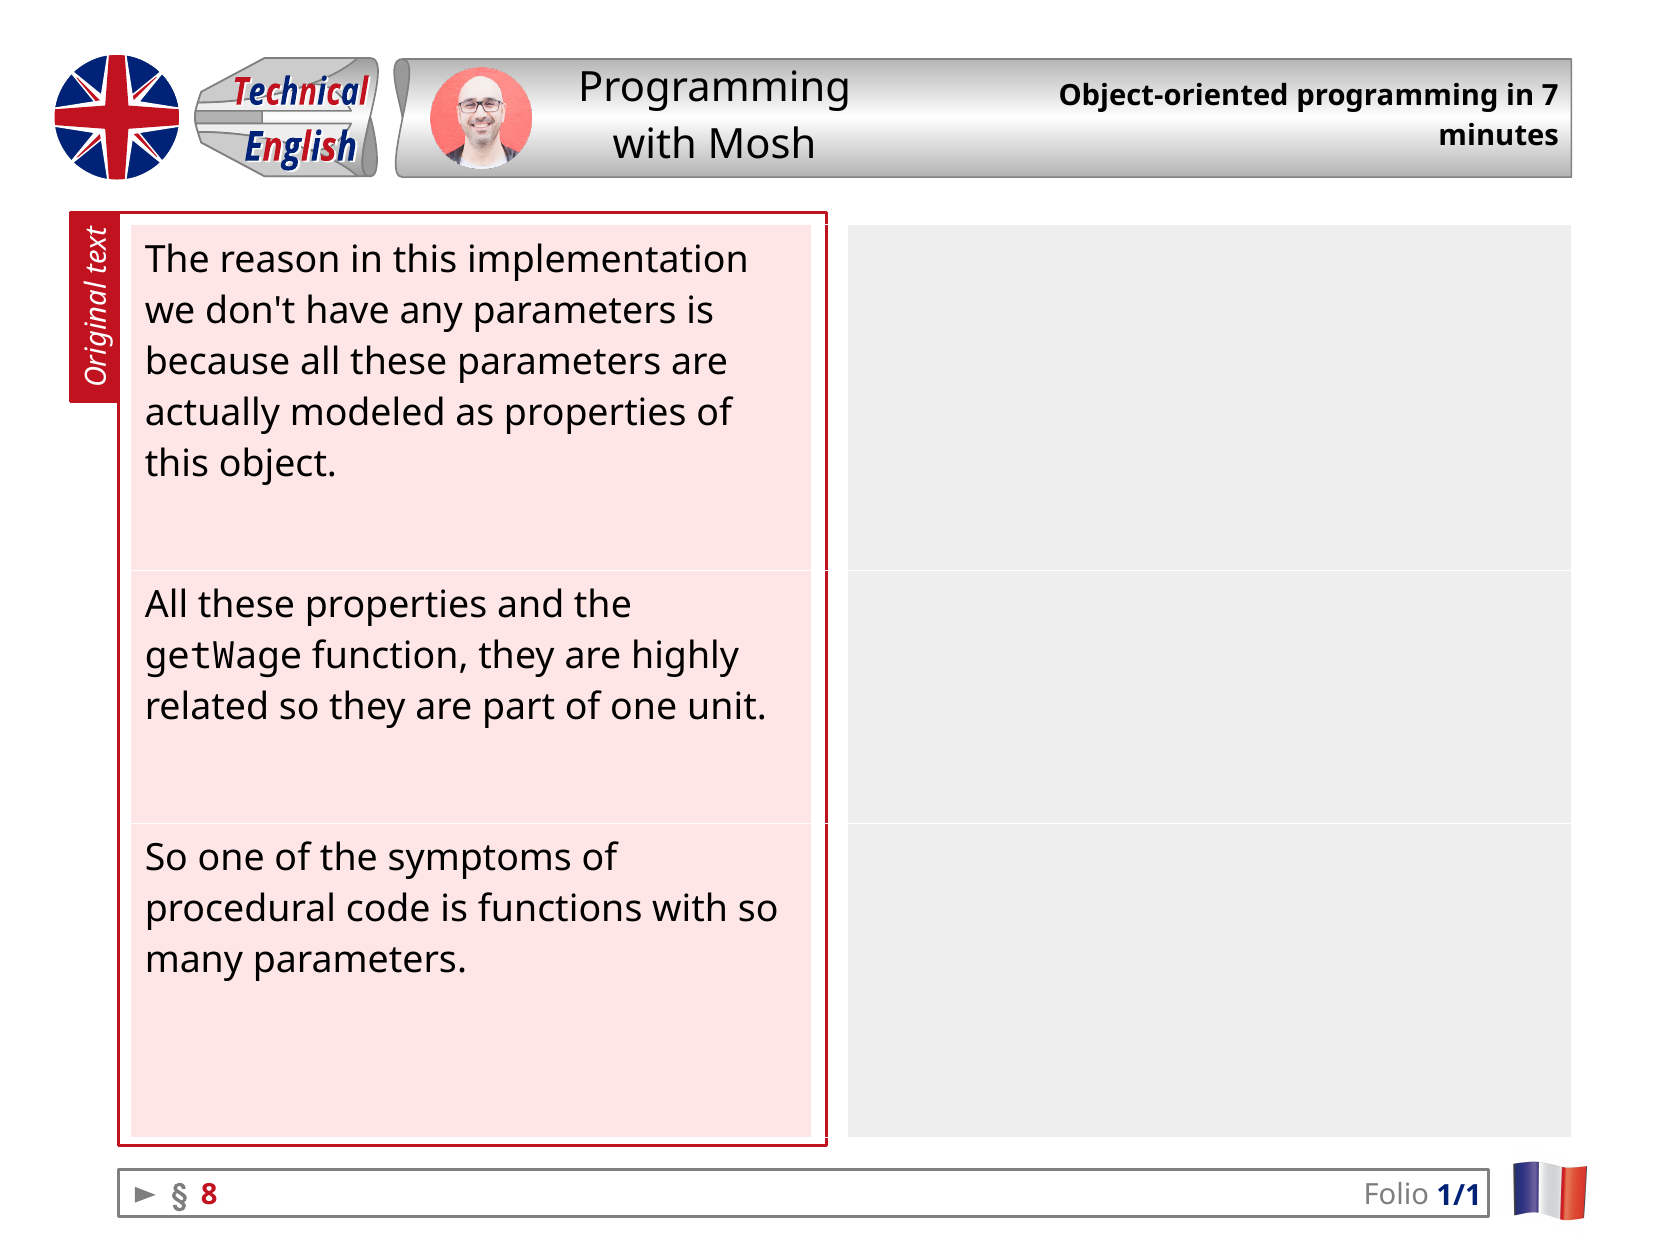

#
| The reason in this implementation we don't have any parameters is because all these parameters are actually modeled as properties of this object. | | |
| --- | --- | --- |
| All these properties and the getWage function, they are highly related so they are part of one unit. | | |
| So one of the symptoms of procedural code is functions with so many parameters. | | |
8
1/1